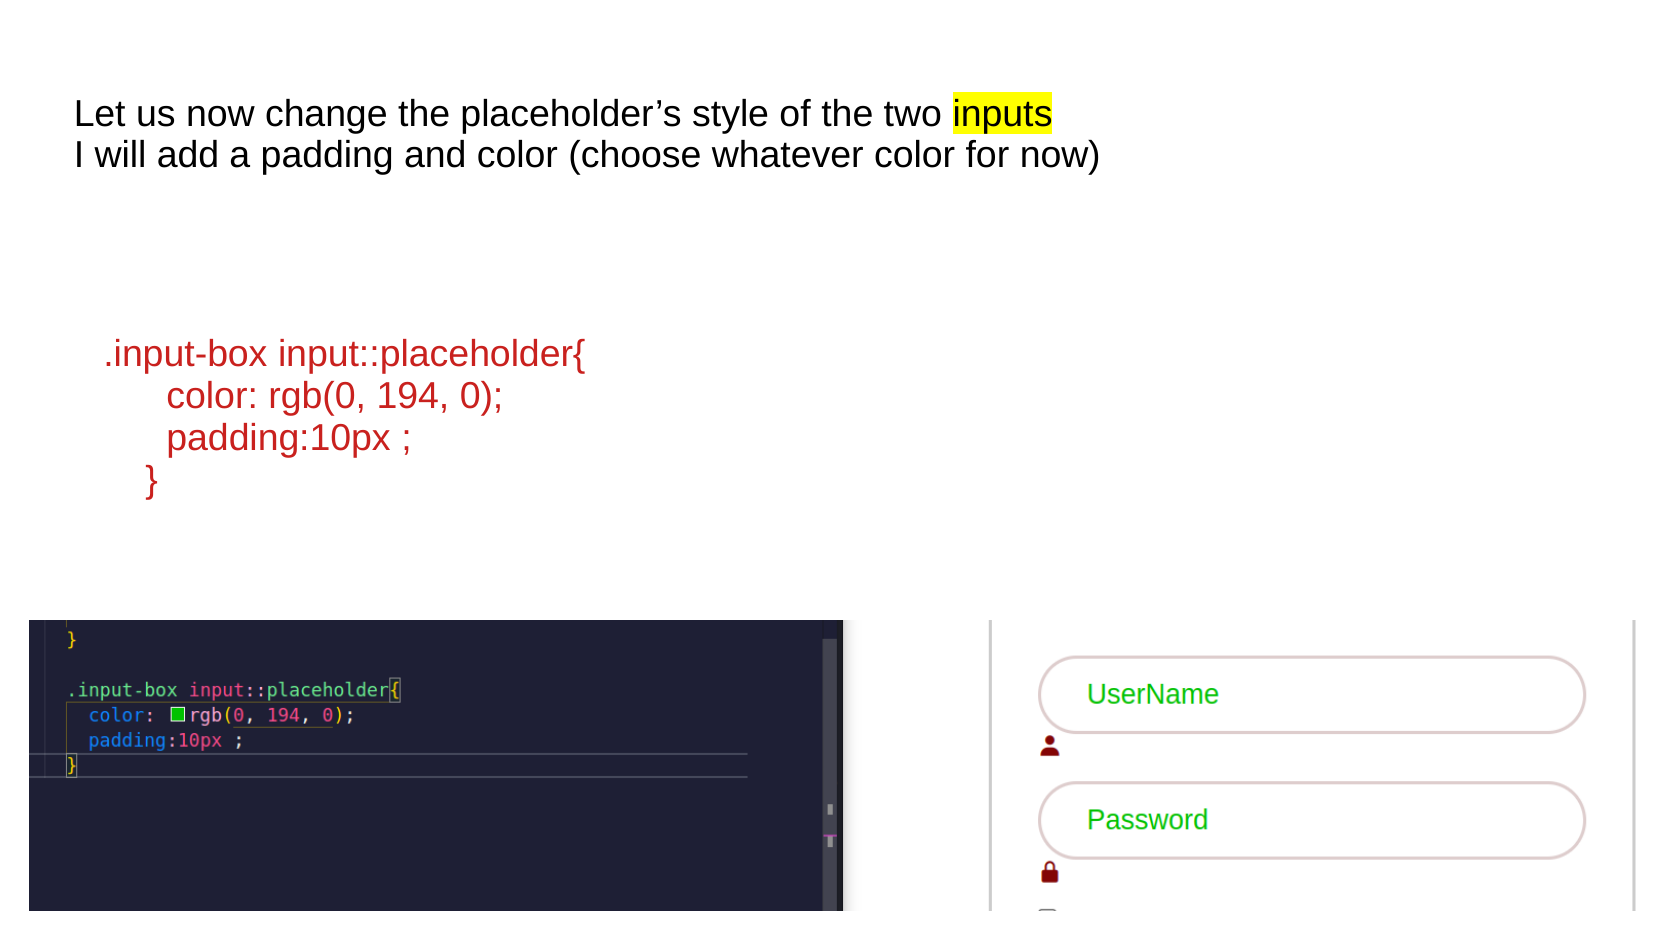

Let us now change the placeholder’s style of the two inputs
I will add a padding and color (choose whatever color for now)
.input-box input::placeholder{
 color: rgb(0, 194, 0);
 padding:10px ;
 }